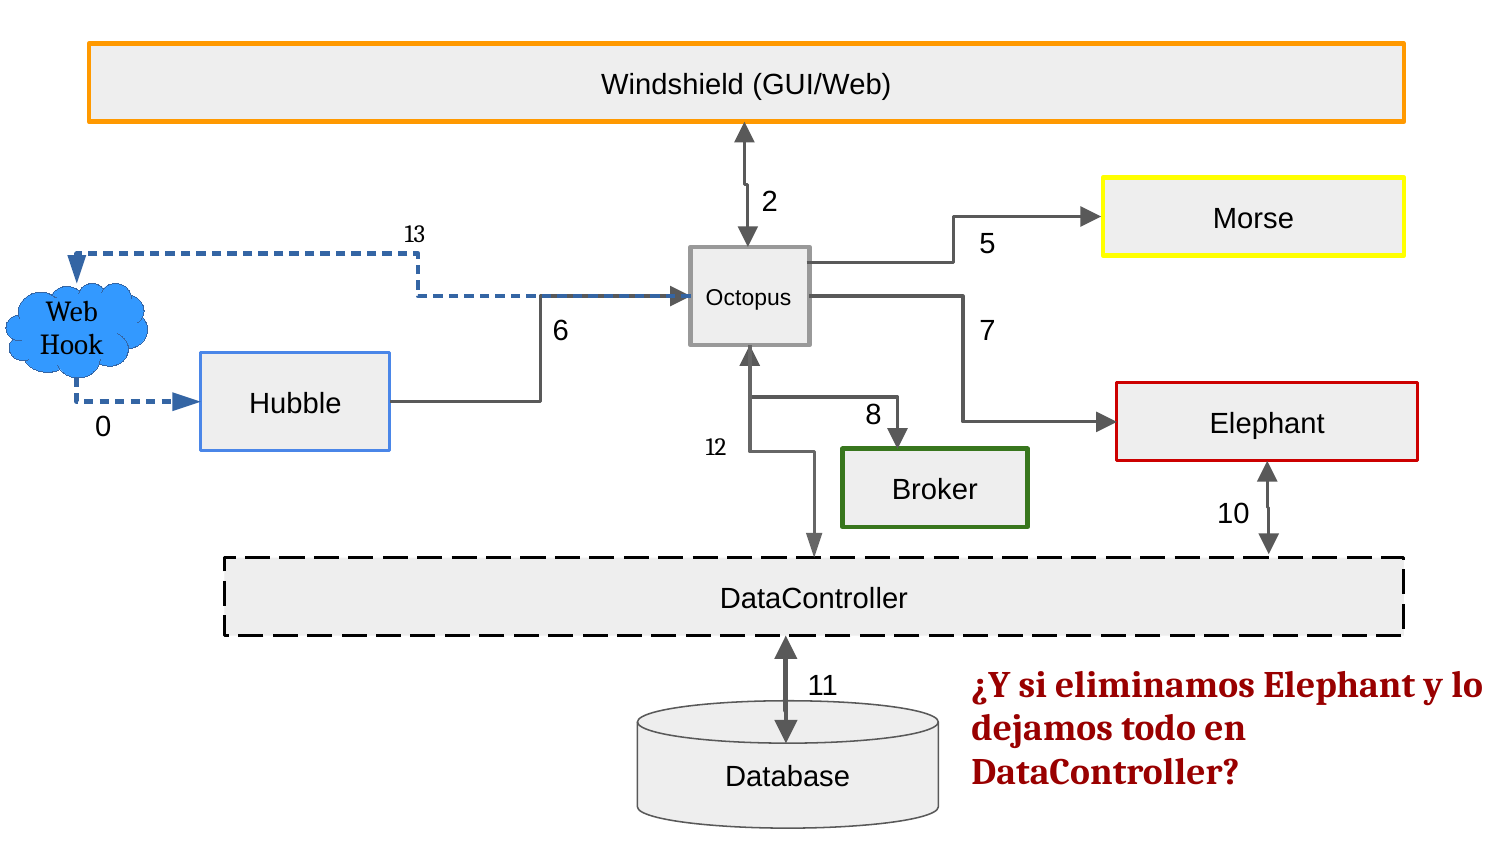

Windshield (GUI/Web)
2
Morse
5
13
Octopus
Web
Hook
6
7
Hubble
8
Elephant
0
12
Broker
10
DataController
11
¿Y si eliminamos Elephant y lo dejamos todo en DataController?
Database